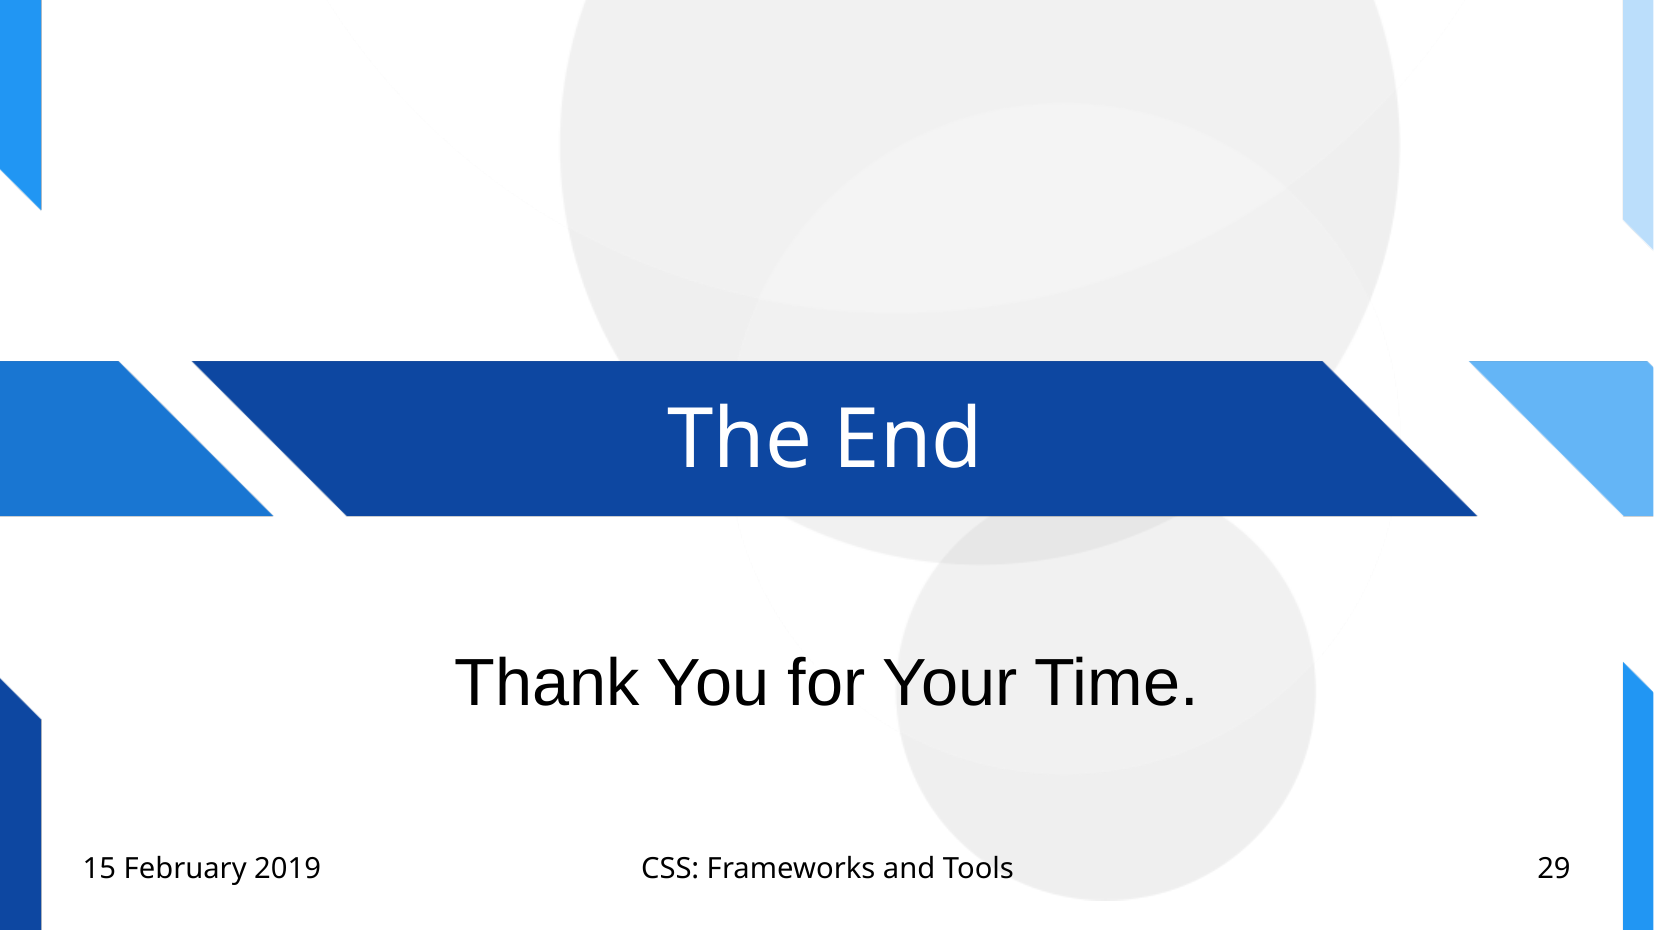

# The End
Thank You for Your Time.
15 February 2019
CSS: Frameworks and Tools
29